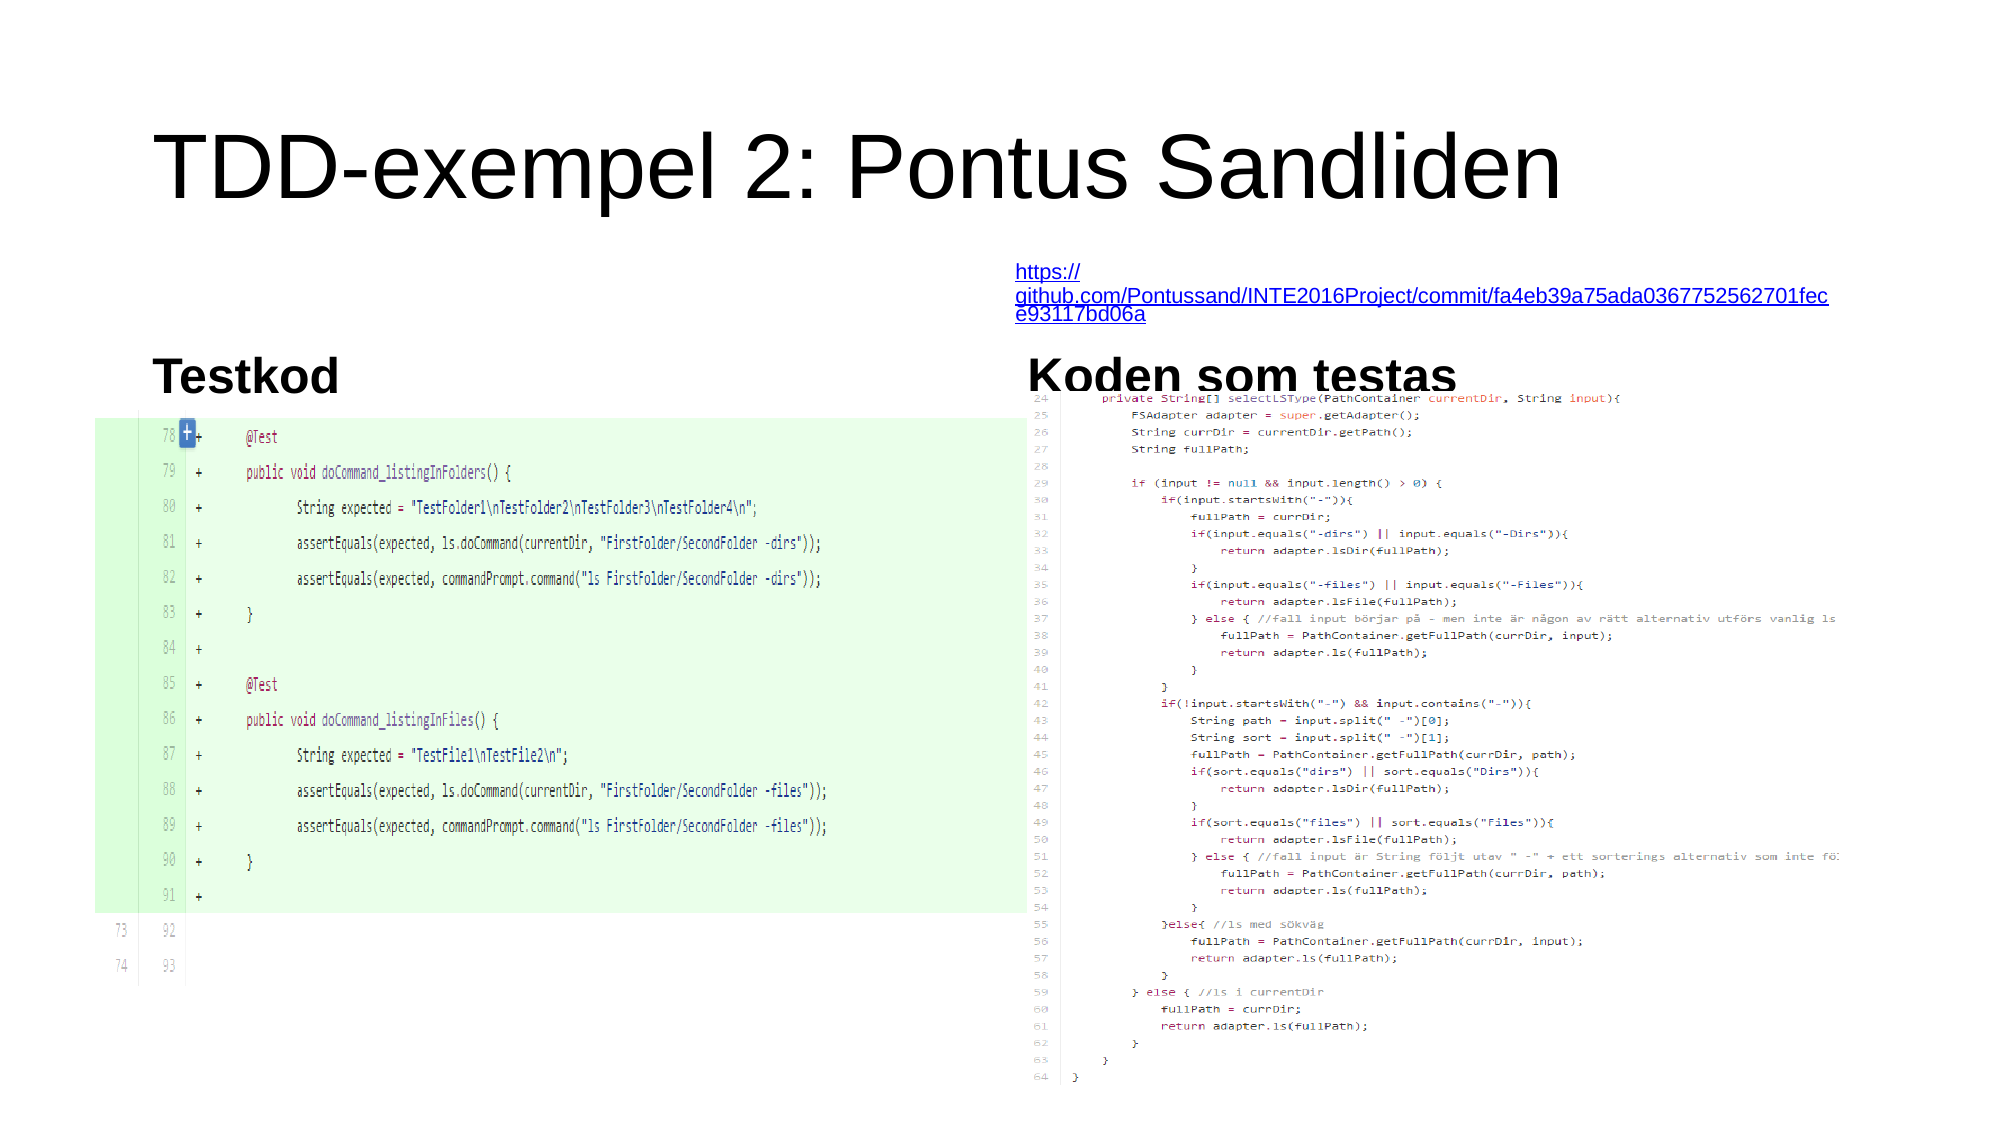

# TDD-exempel 2: Pontus Sandliden
https://github.com/Pontussand/INTE2016Project/commit/fa4eb39a75ada0367752562701fece93117bd06a
Testkod
Koden som testas